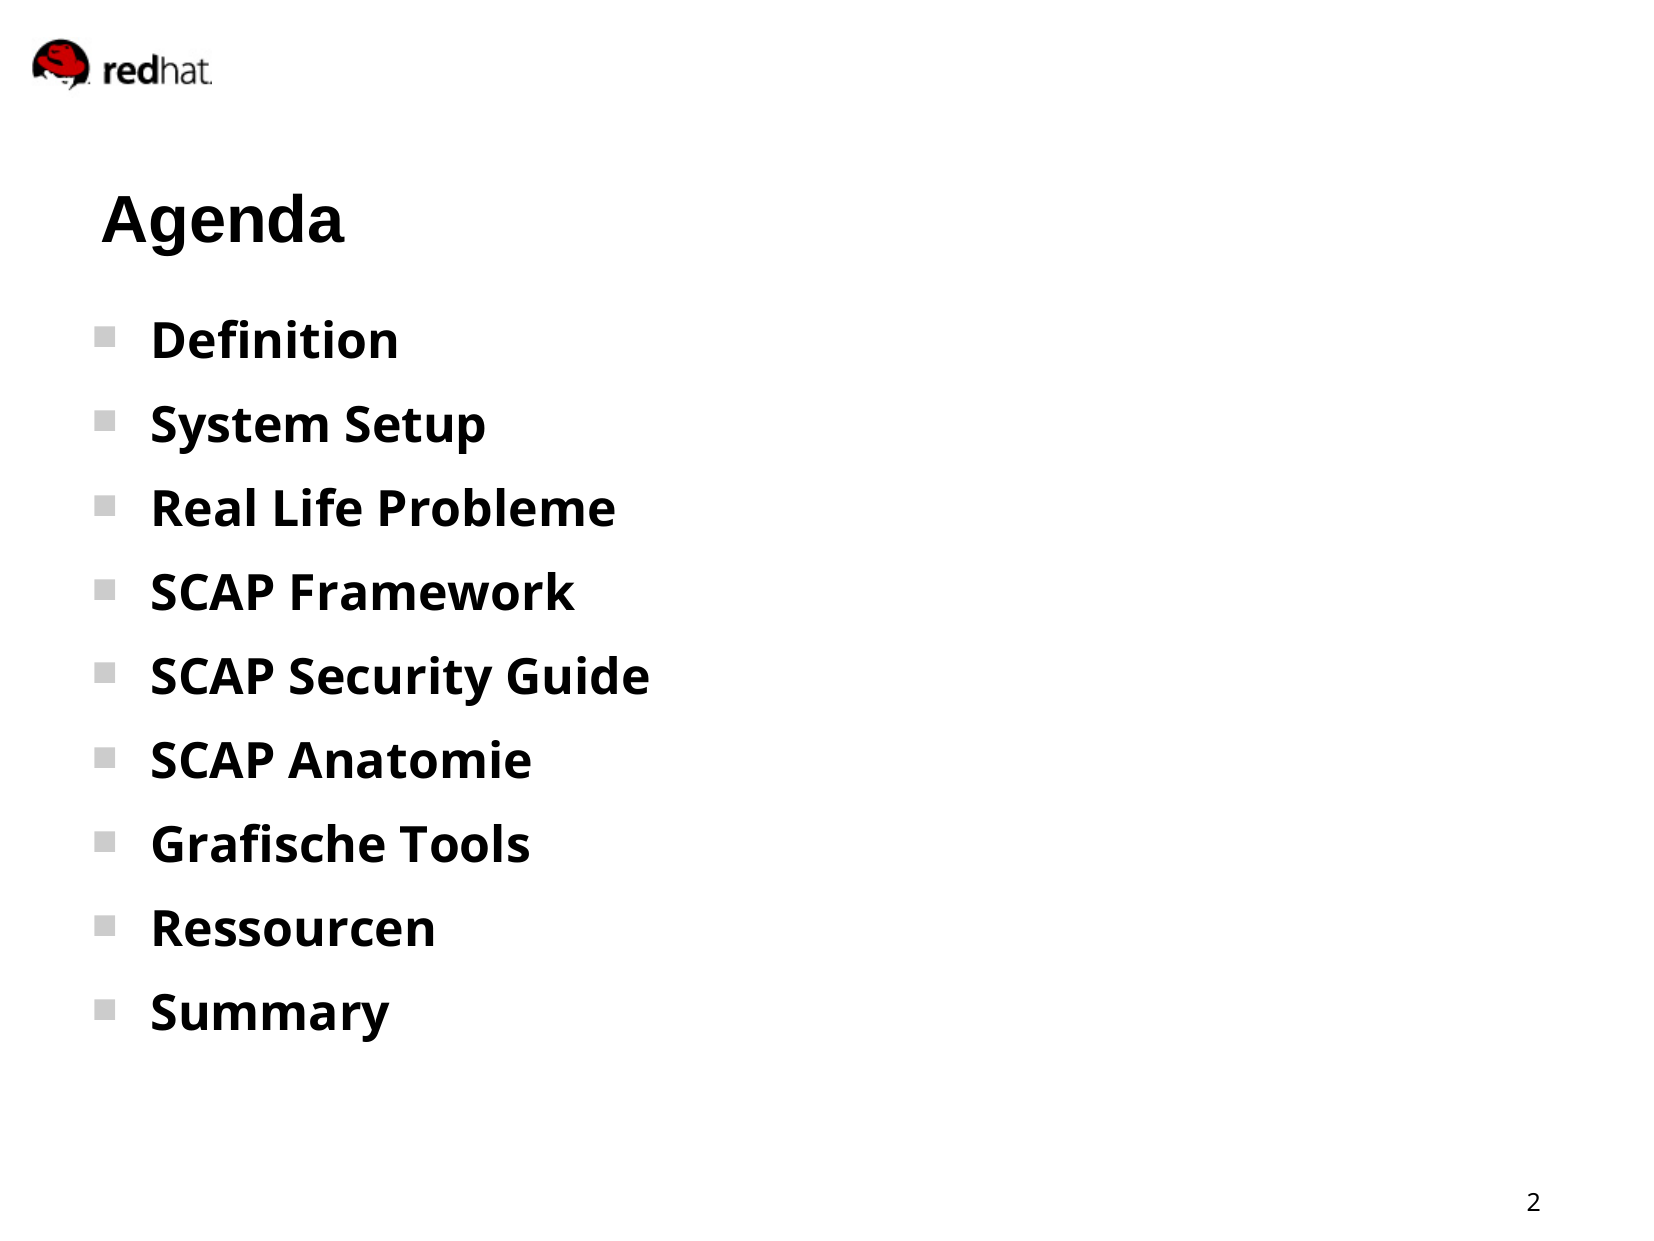

# Agenda
Definition
System Setup
Real Life Probleme
SCAP Framework
SCAP Security Guide
SCAP Anatomie
Grafische Tools
Ressourcen
Summary